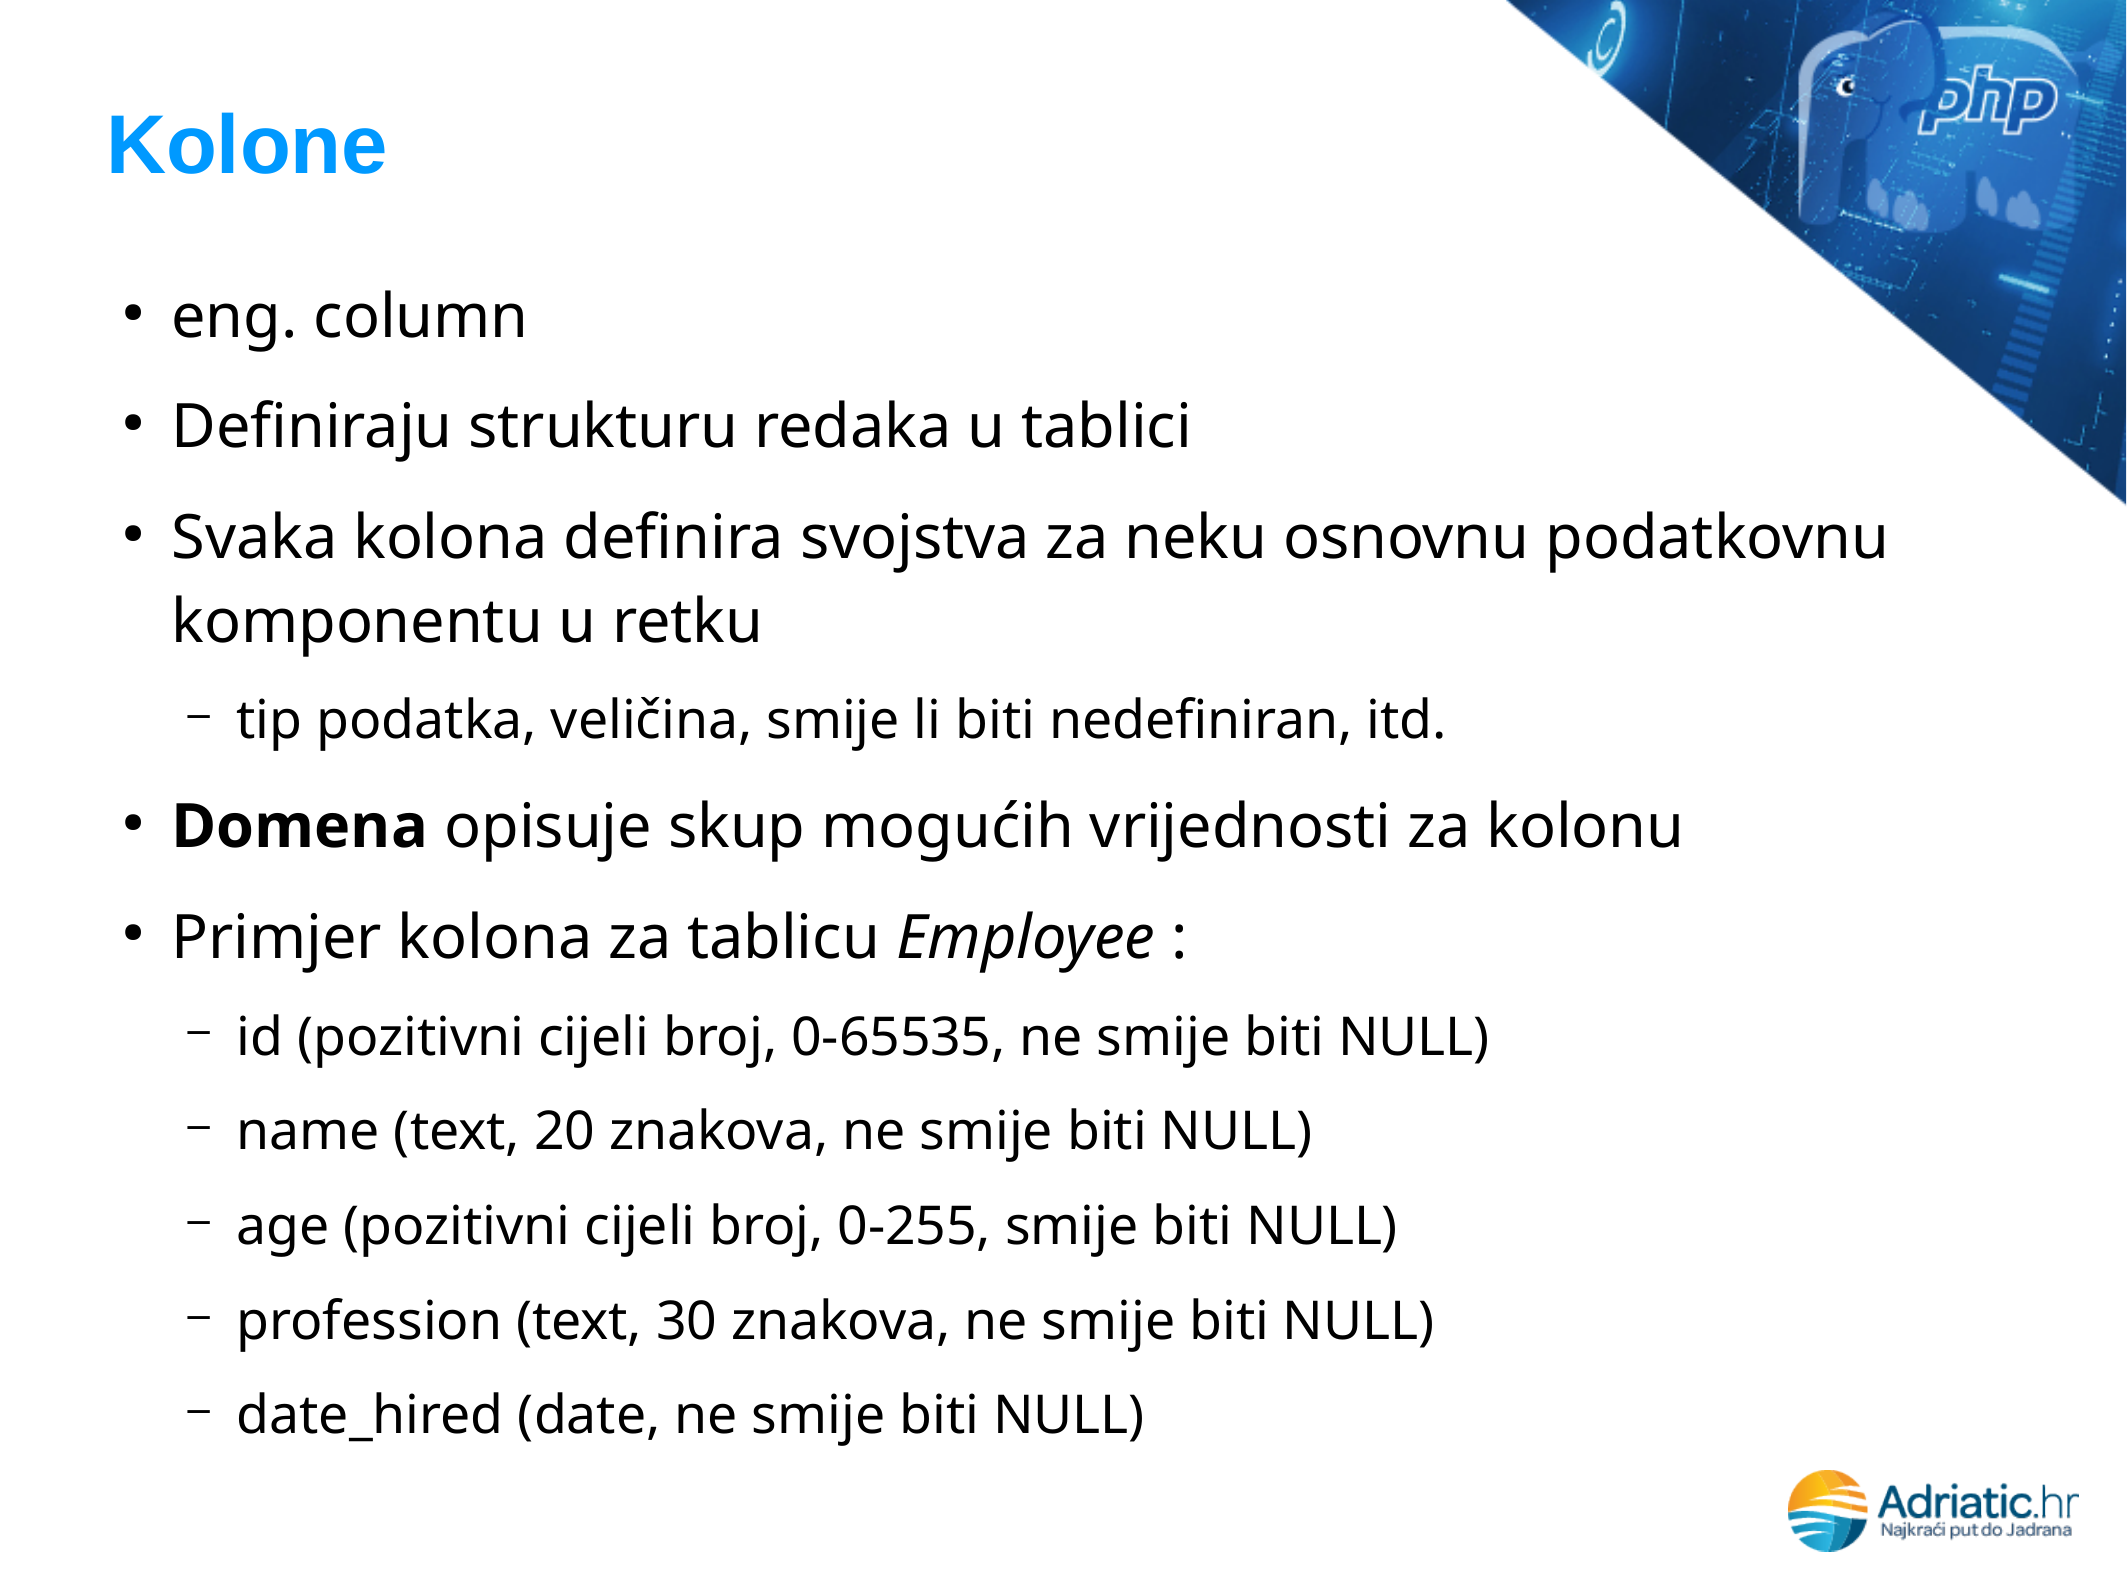

# Kolone
eng. column
Definiraju strukturu redaka u tablici
Svaka kolona definira svojstva za neku osnovnu podatkovnu komponentu u retku
tip podatka, veličina, smije li biti nedefiniran, itd.
Domena opisuje skup mogućih vrijednosti za kolonu
Primjer kolona za tablicu Employee :
id (pozitivni cijeli broj, 0-65535, ne smije biti NULL)
name (text, 20 znakova, ne smije biti NULL)
age (pozitivni cijeli broj, 0-255, smije biti NULL)
profession (text, 30 znakova, ne smije biti NULL)
date_hired (date, ne smije biti NULL)